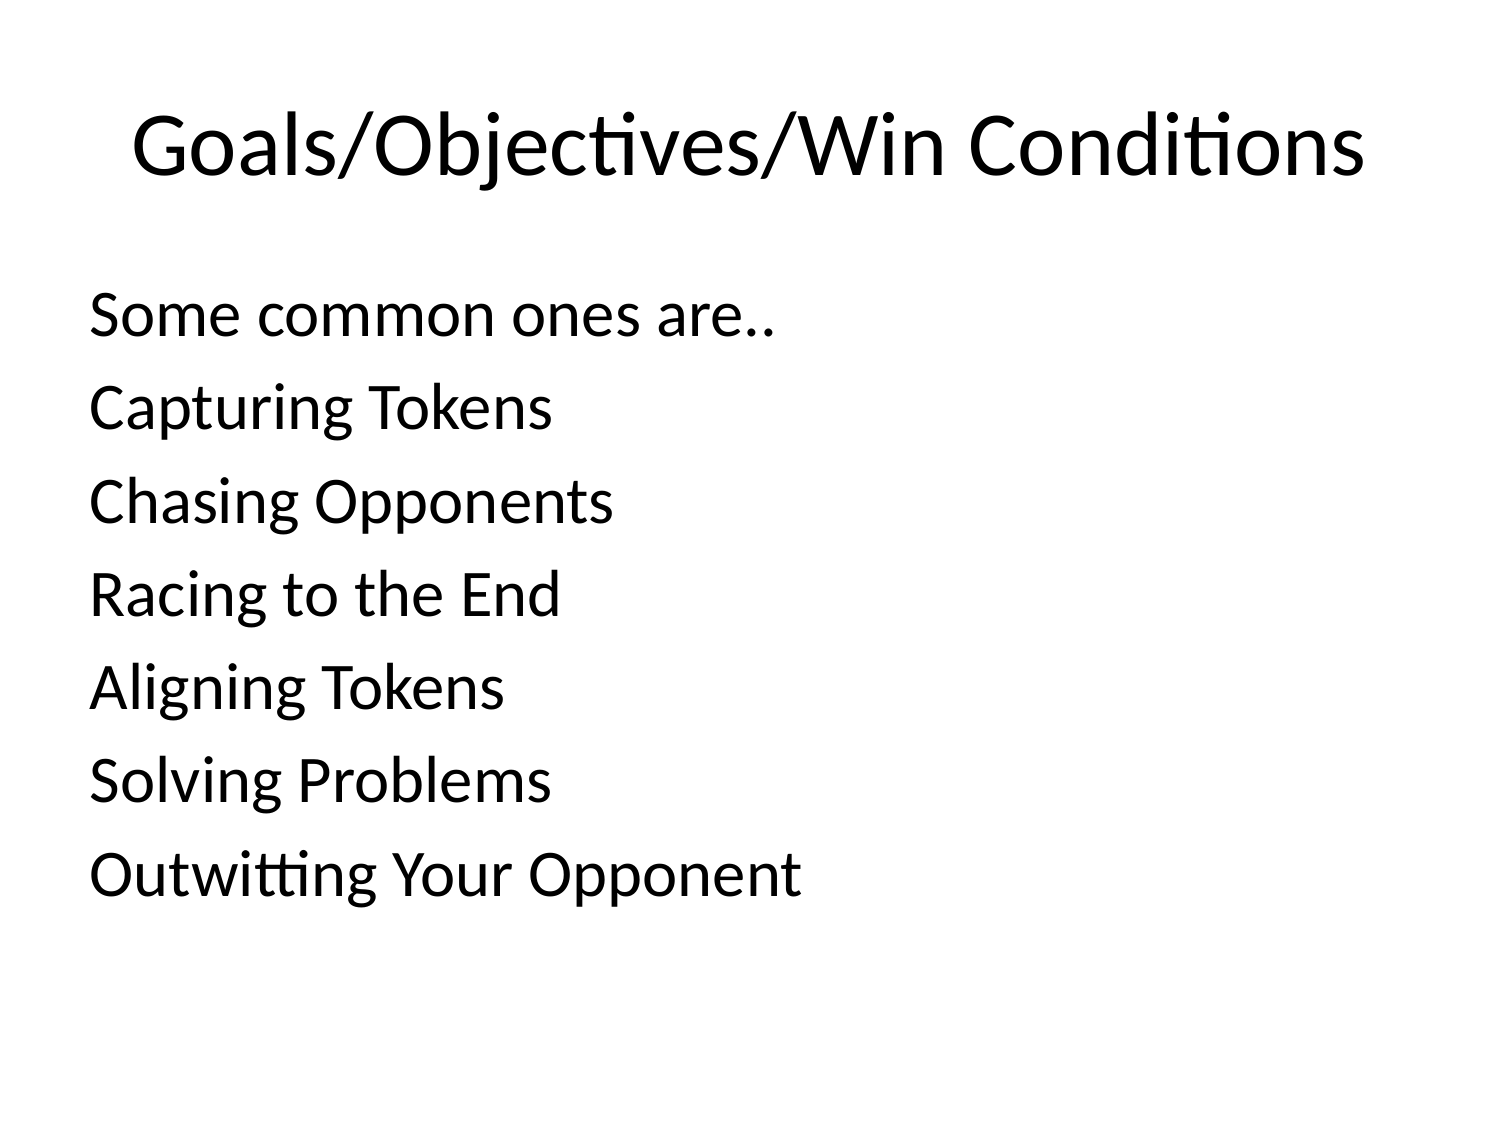

# Goals/Objectives/Win Conditions
Some common ones are..
Capturing Tokens
Chasing Opponents
Racing to the End
Aligning Tokens
Solving Problems
Outwitting Your Opponent